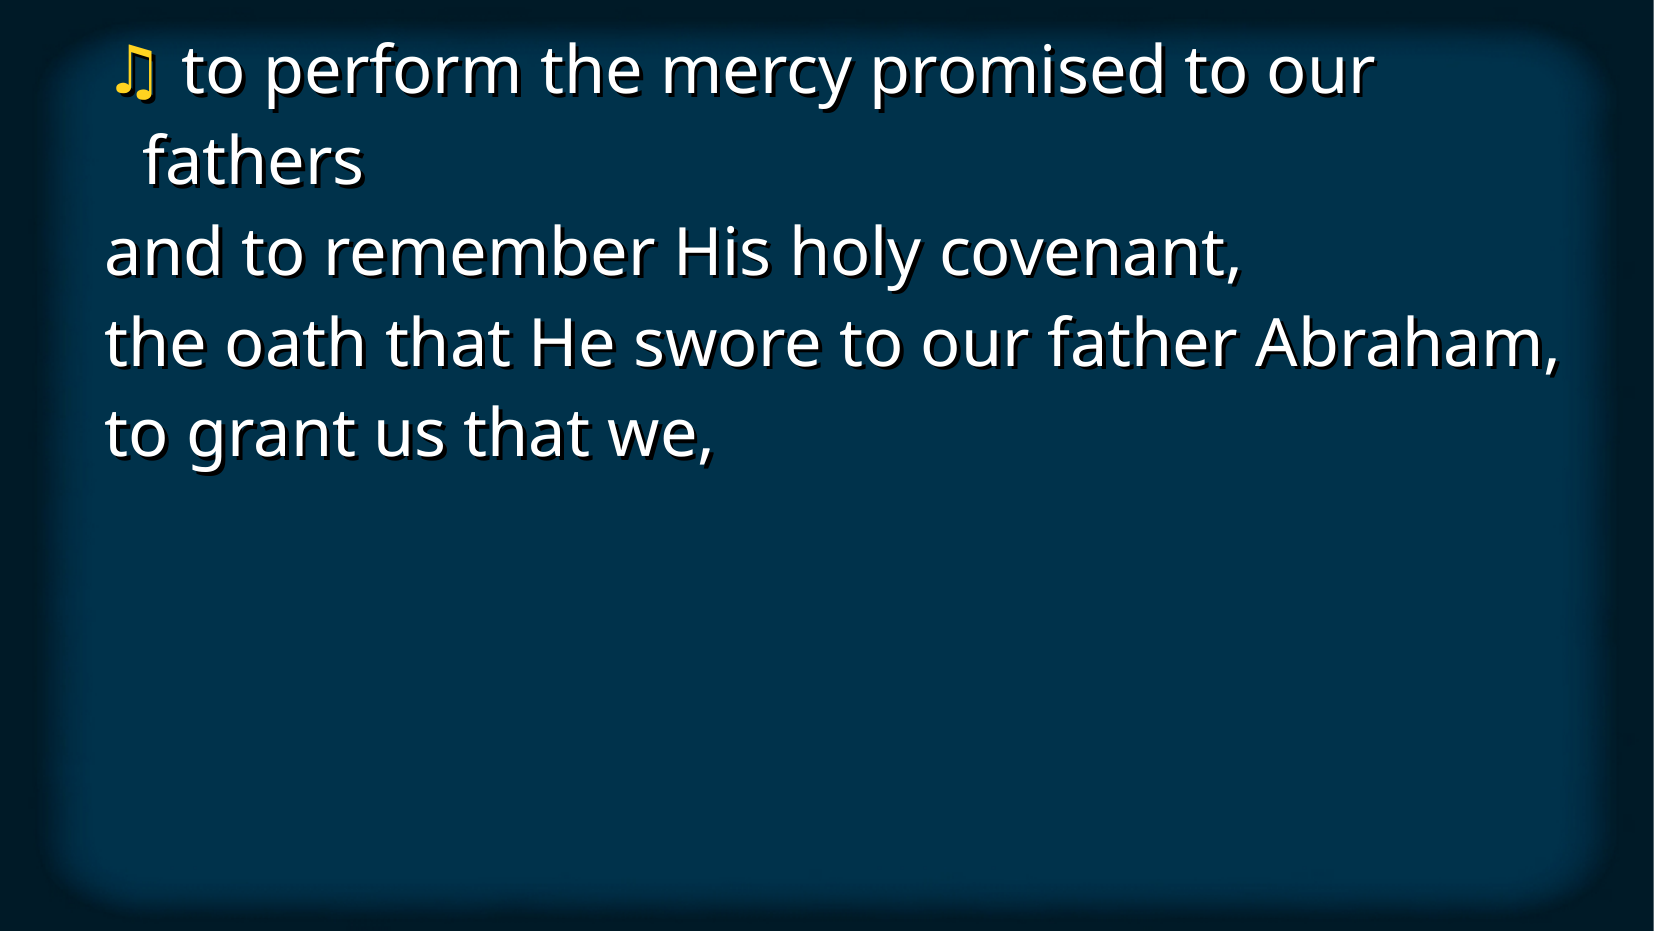

♫ to perform the mercy promised to our fathers
and to remember His holy covenant,
the oath that He swore to our father Abraham,
to grant us that we,